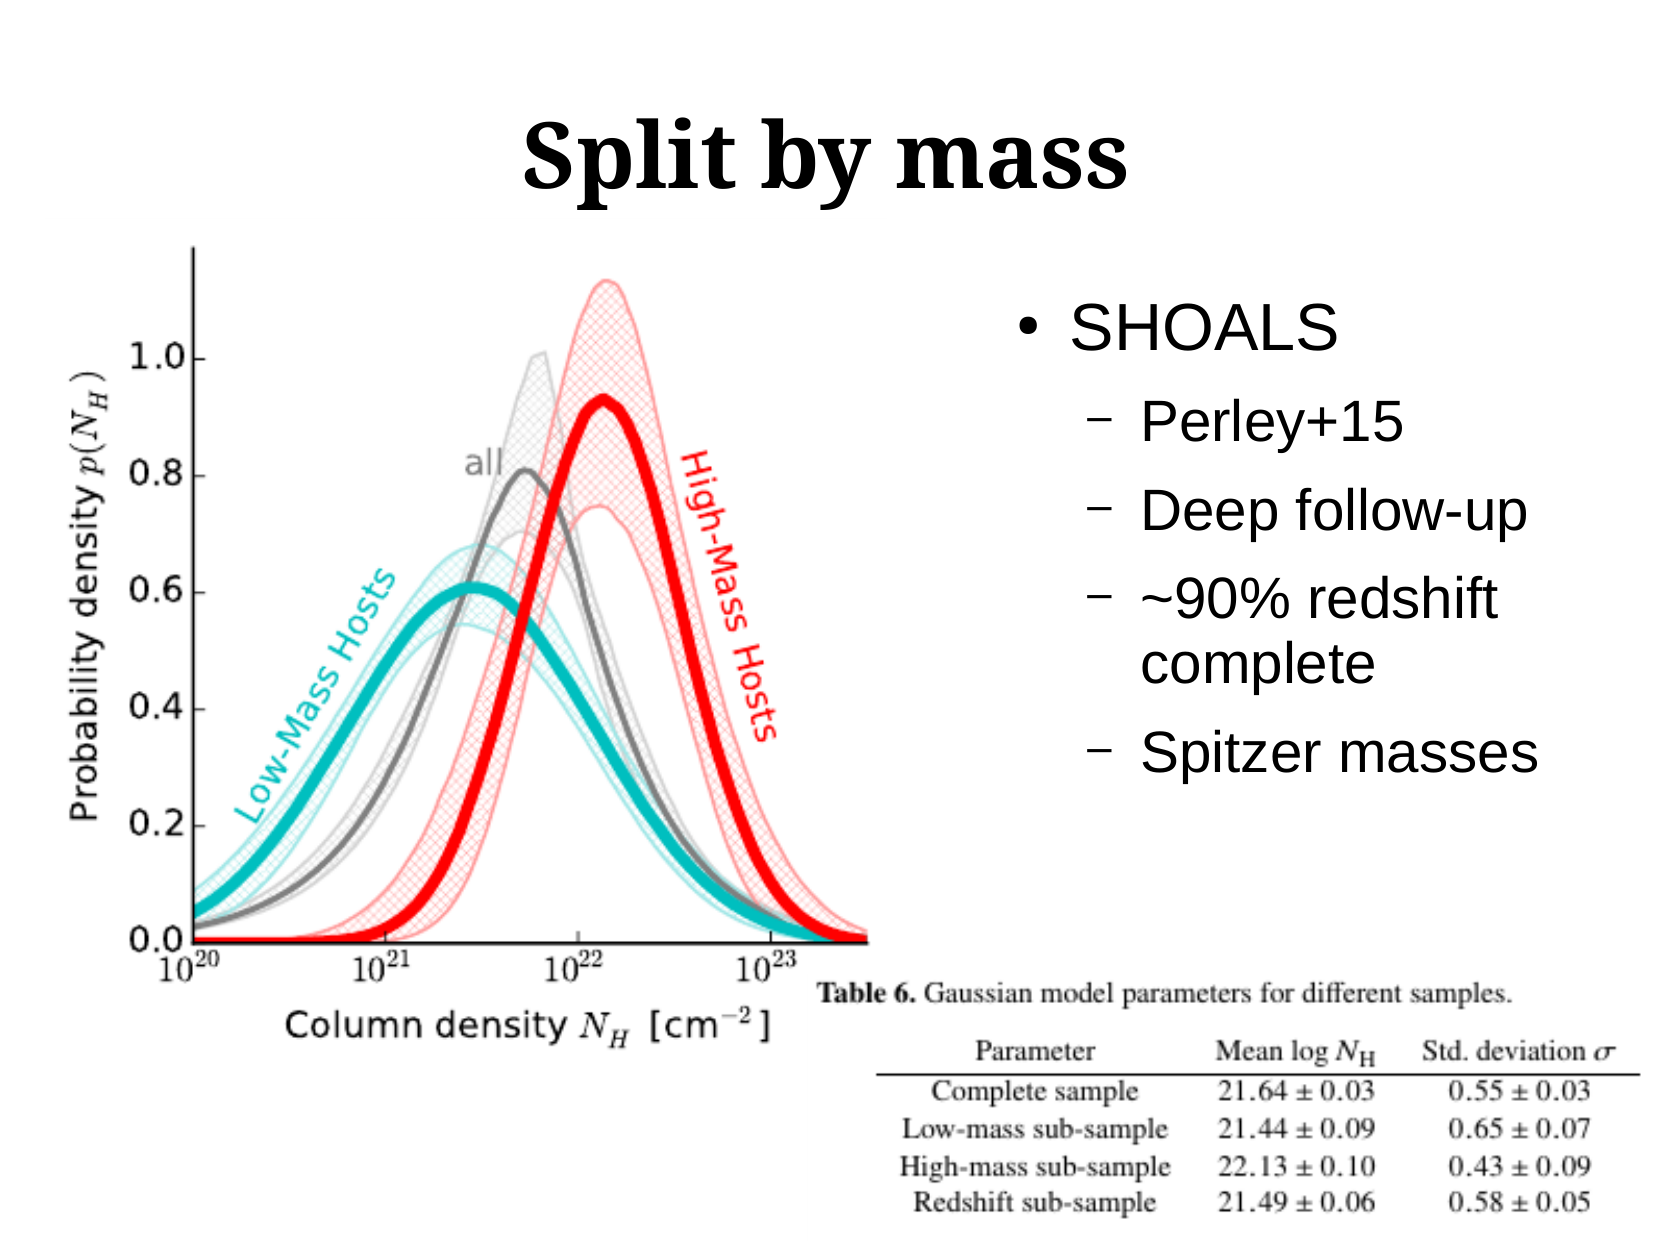

# Split by mass
SHOALS
Perley+15
Deep follow-up
~90% redshift complete
Spitzer masses